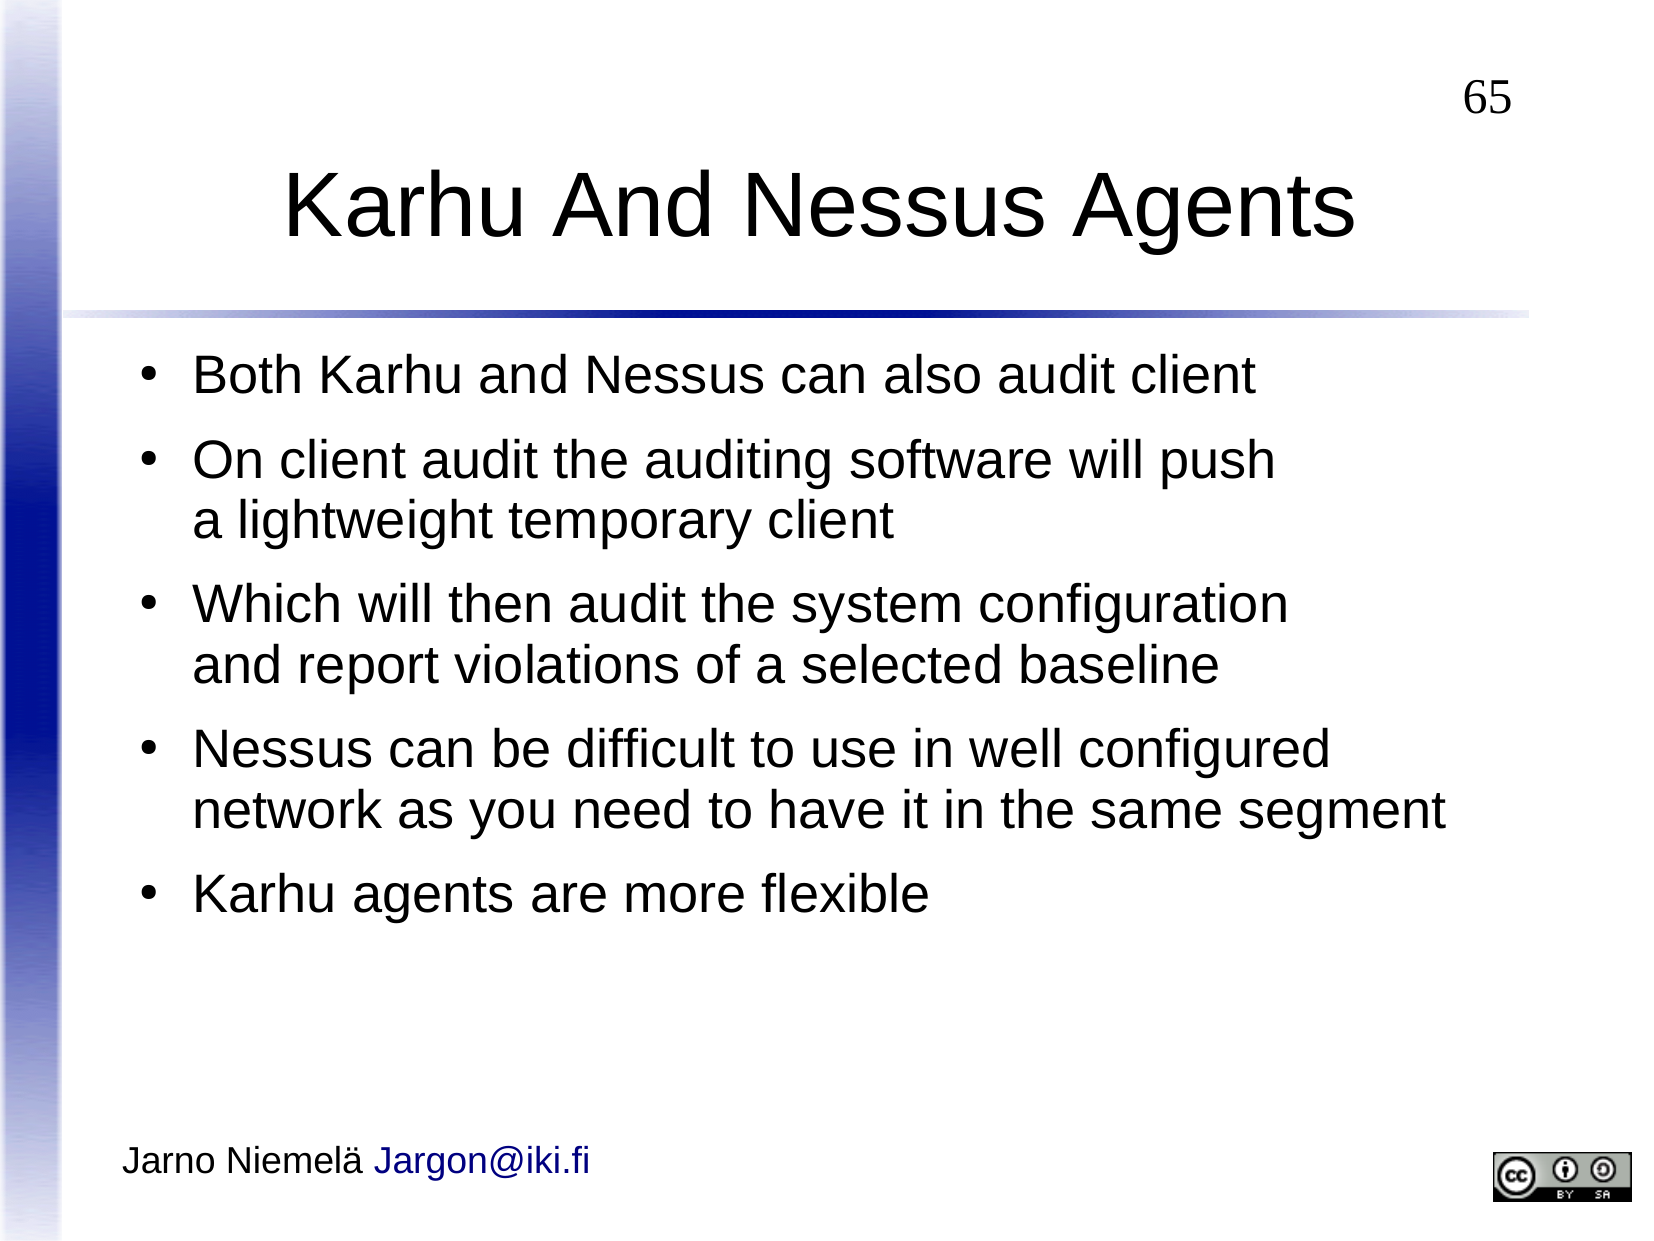

# Karhu And Nessus Agents
Both Karhu and Nessus can also audit client
On client audit the auditing software will push
a lightweight temporary client
Which will then audit the system configuration
and report violations of a selected baseline
Nessus can be difficult to use in well configured network as you need to have it in the same segment
Karhu agents are more flexible